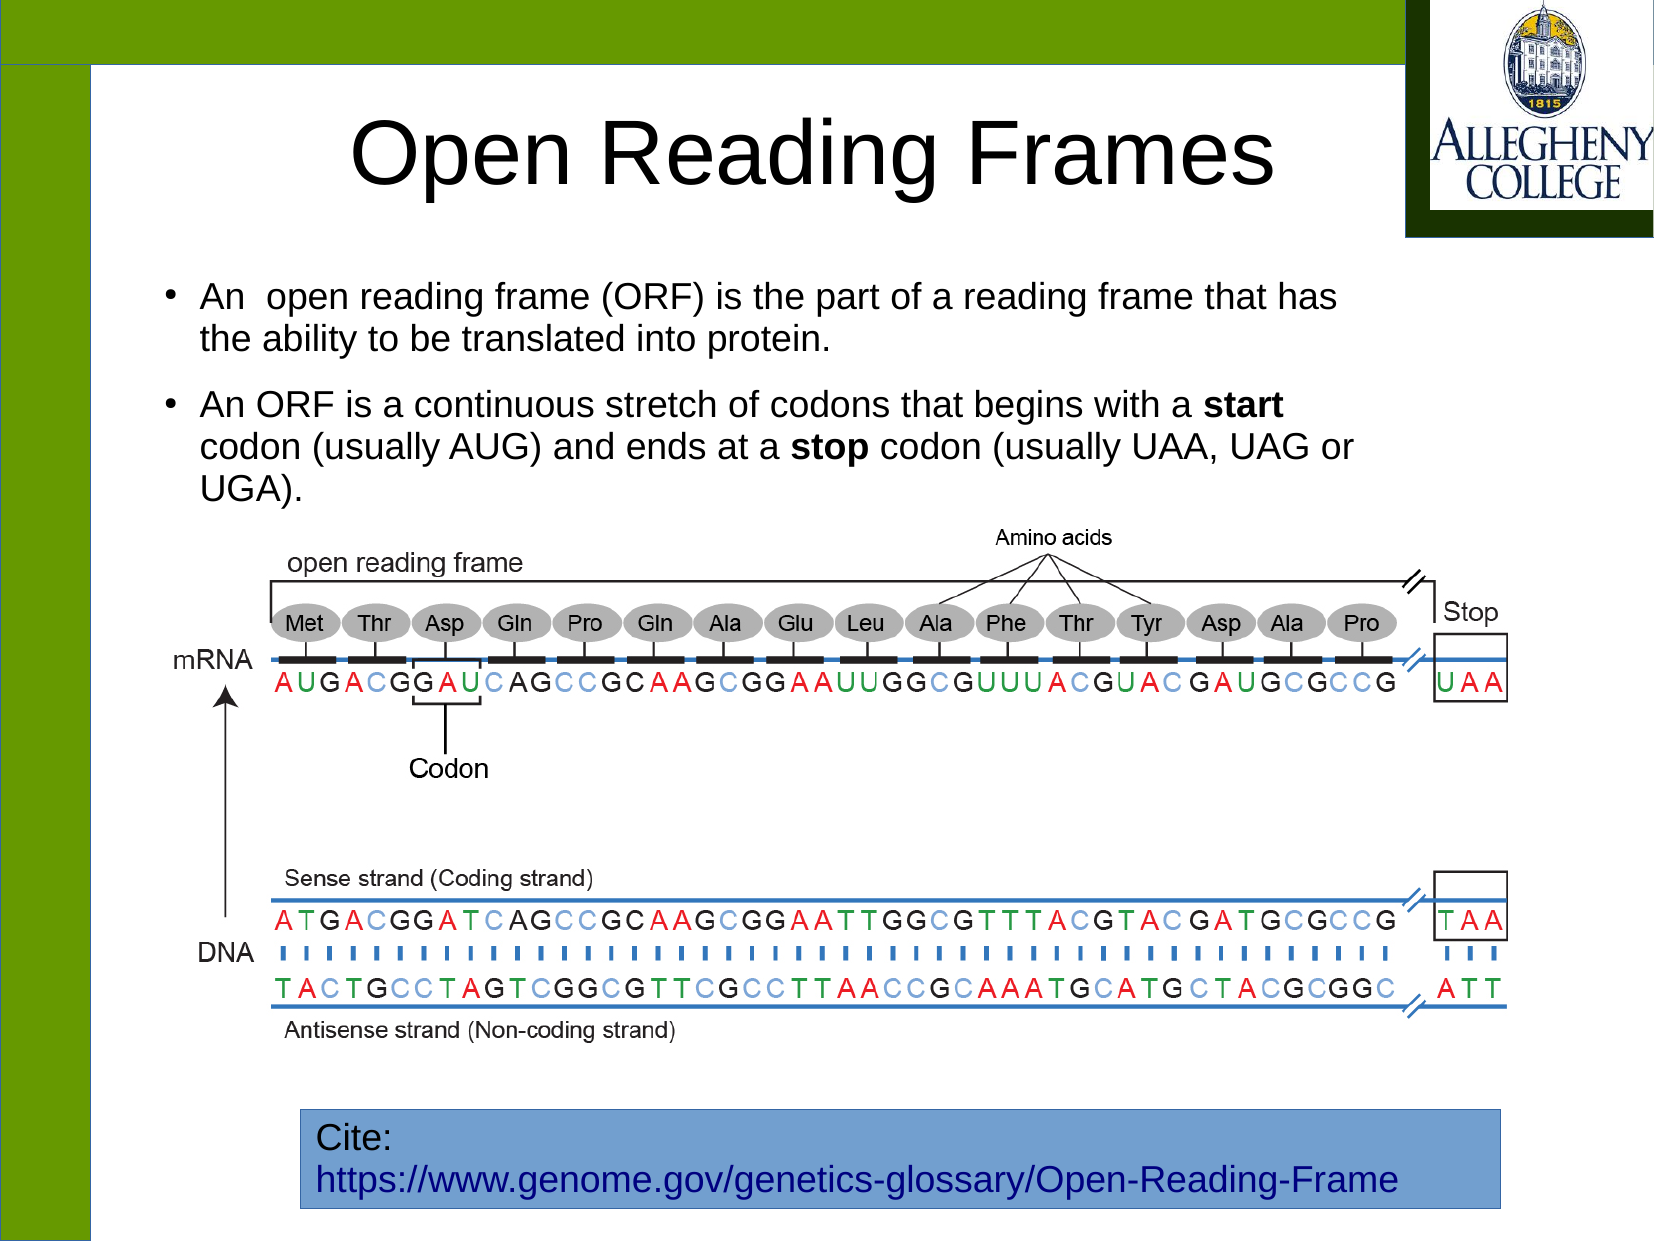

# Open Reading Frames
An  open reading frame (ORF) is the part of a reading frame that has the ability to be translated into protein.
An ORF is a continuous stretch of codons that begins with a start codon (usually AUG) and ends at a stop codon (usually UAA, UAG or UGA).
Cite: https://www.genome.gov/genetics-glossary/Open-Reading-Frame